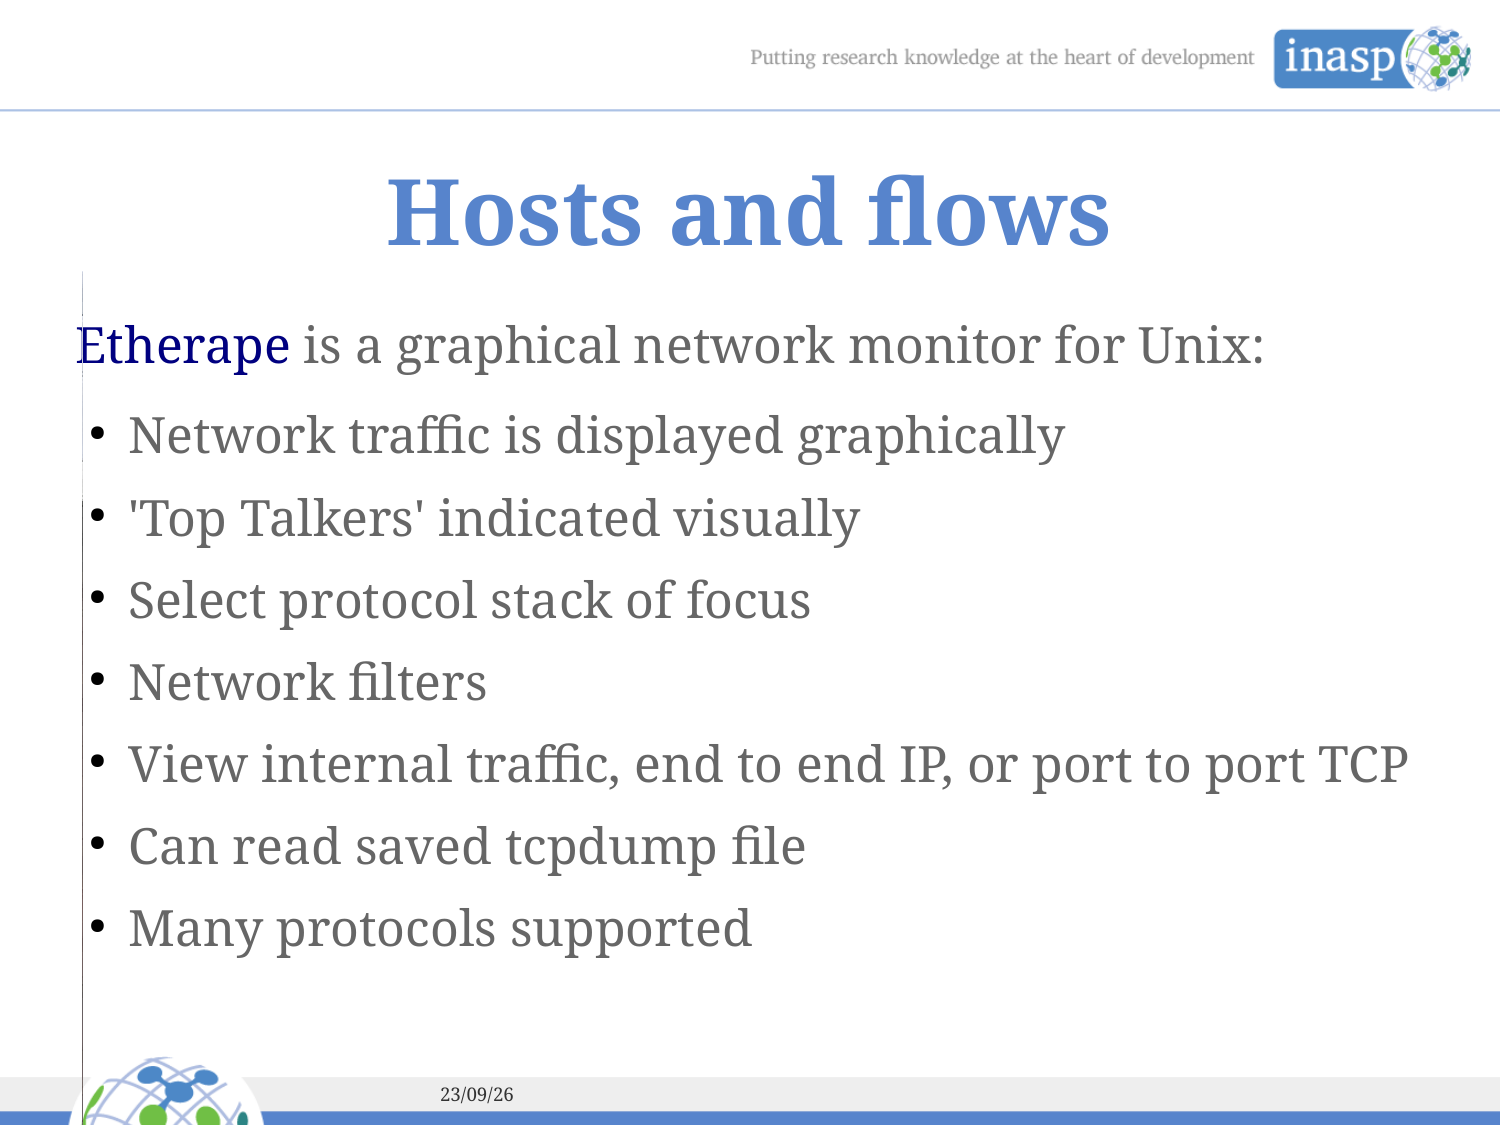

# Hosts and flows
Etherape is a graphical network monitor for Unix:
Network traffic is displayed graphically
'Top Talkers' indicated visually
Select protocol stack of focus
Network filters
View internal traffic, end to end IP, or port to port TCP
Can read saved tcpdump file
Many protocols supported